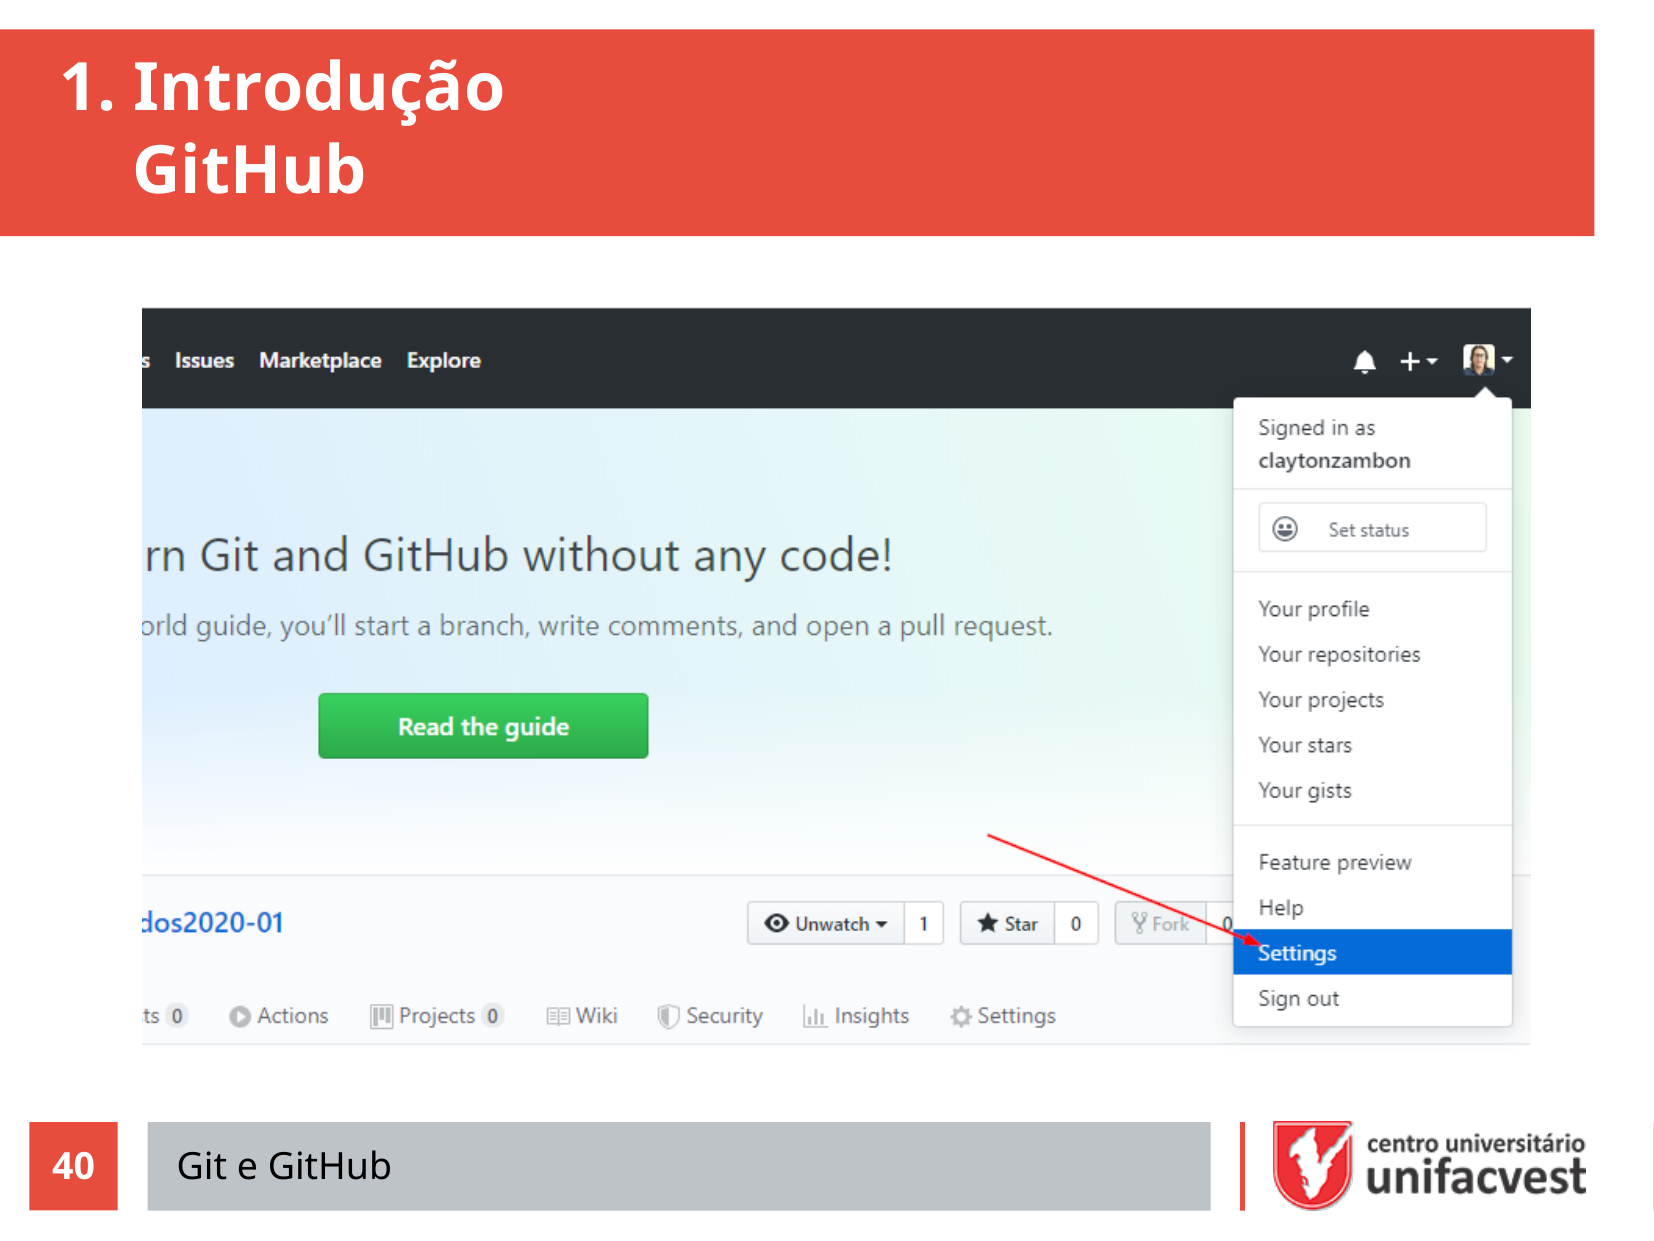

# 1. Introdução GitHub
40
Git e GitHub